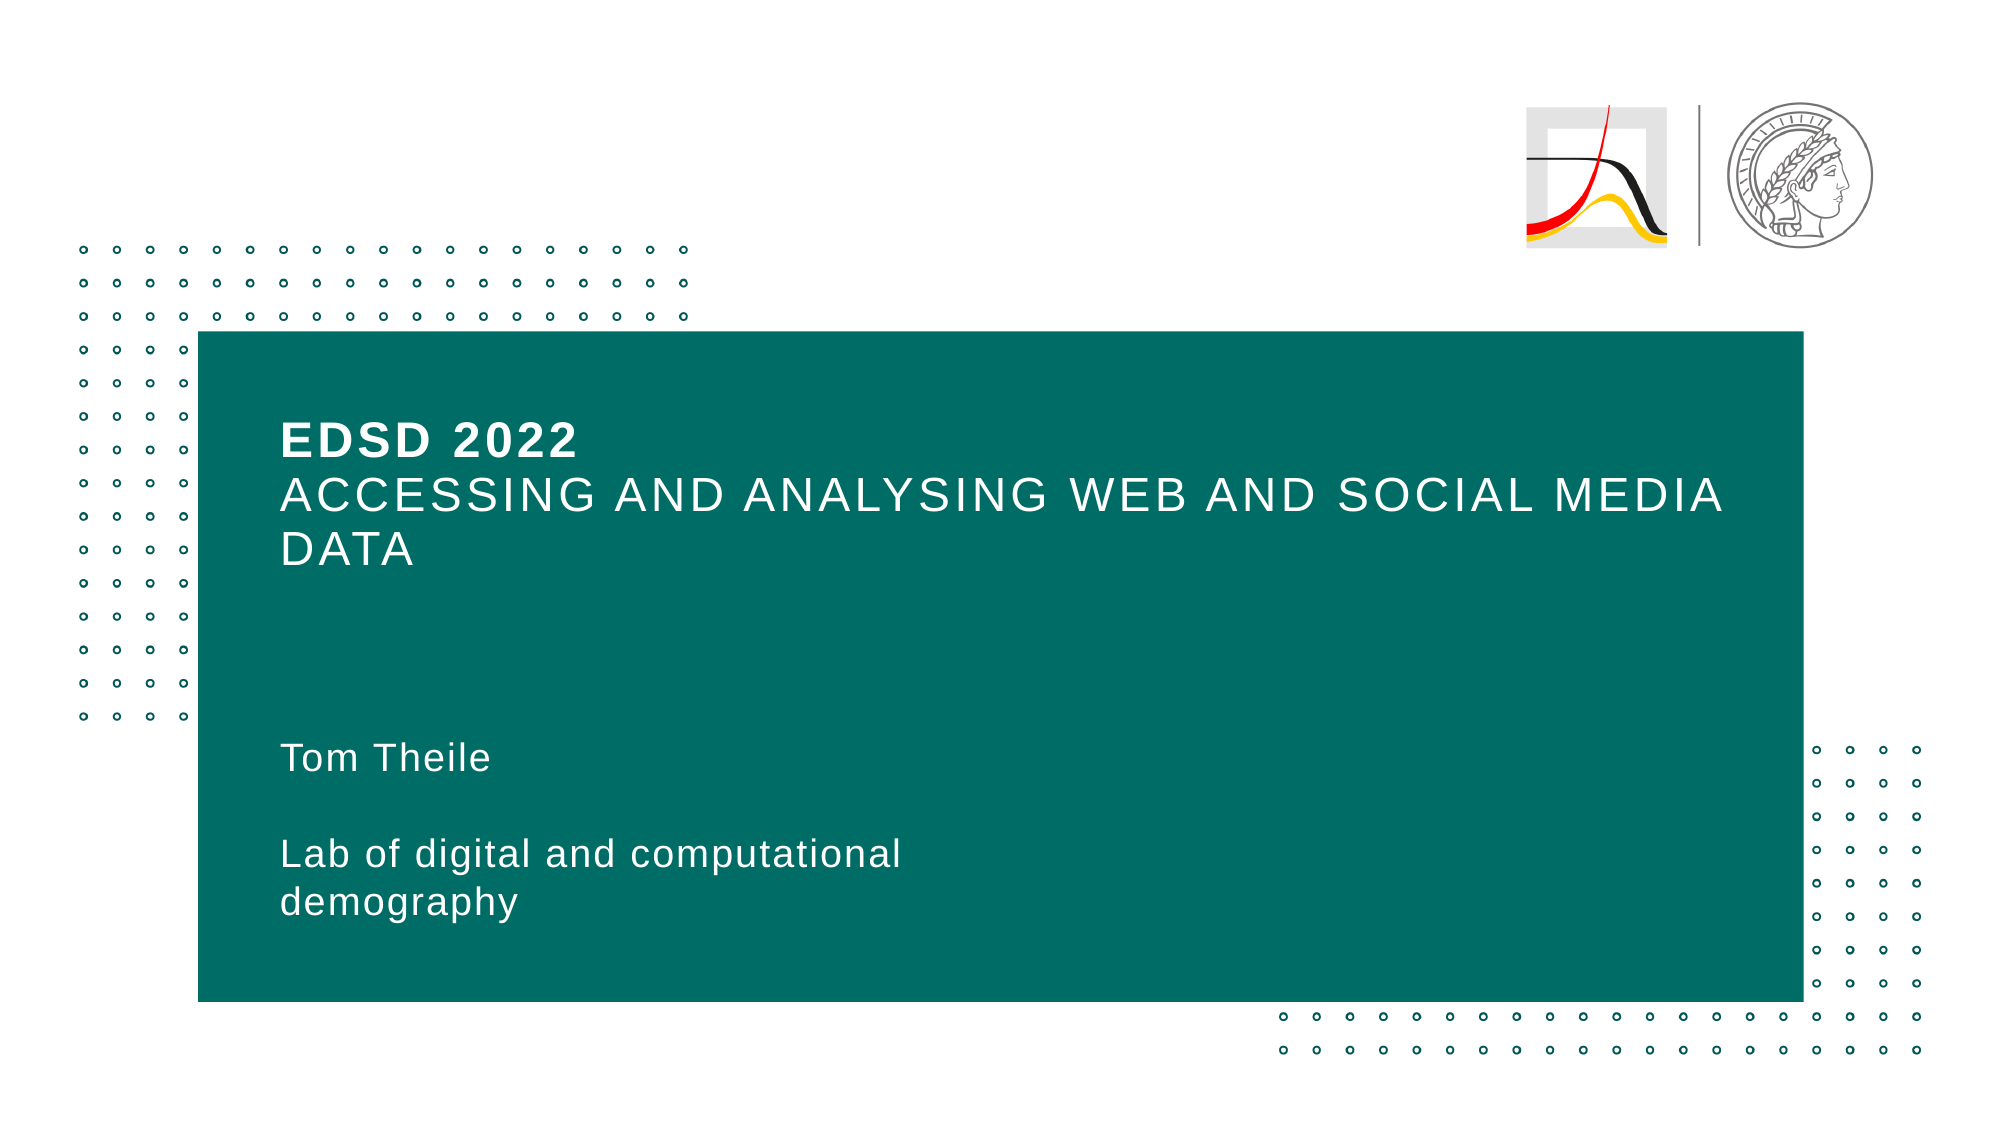

# EDSD 2022 Accessing and analysing web and social media data
Tom Theile
Lab of digital and computational demography